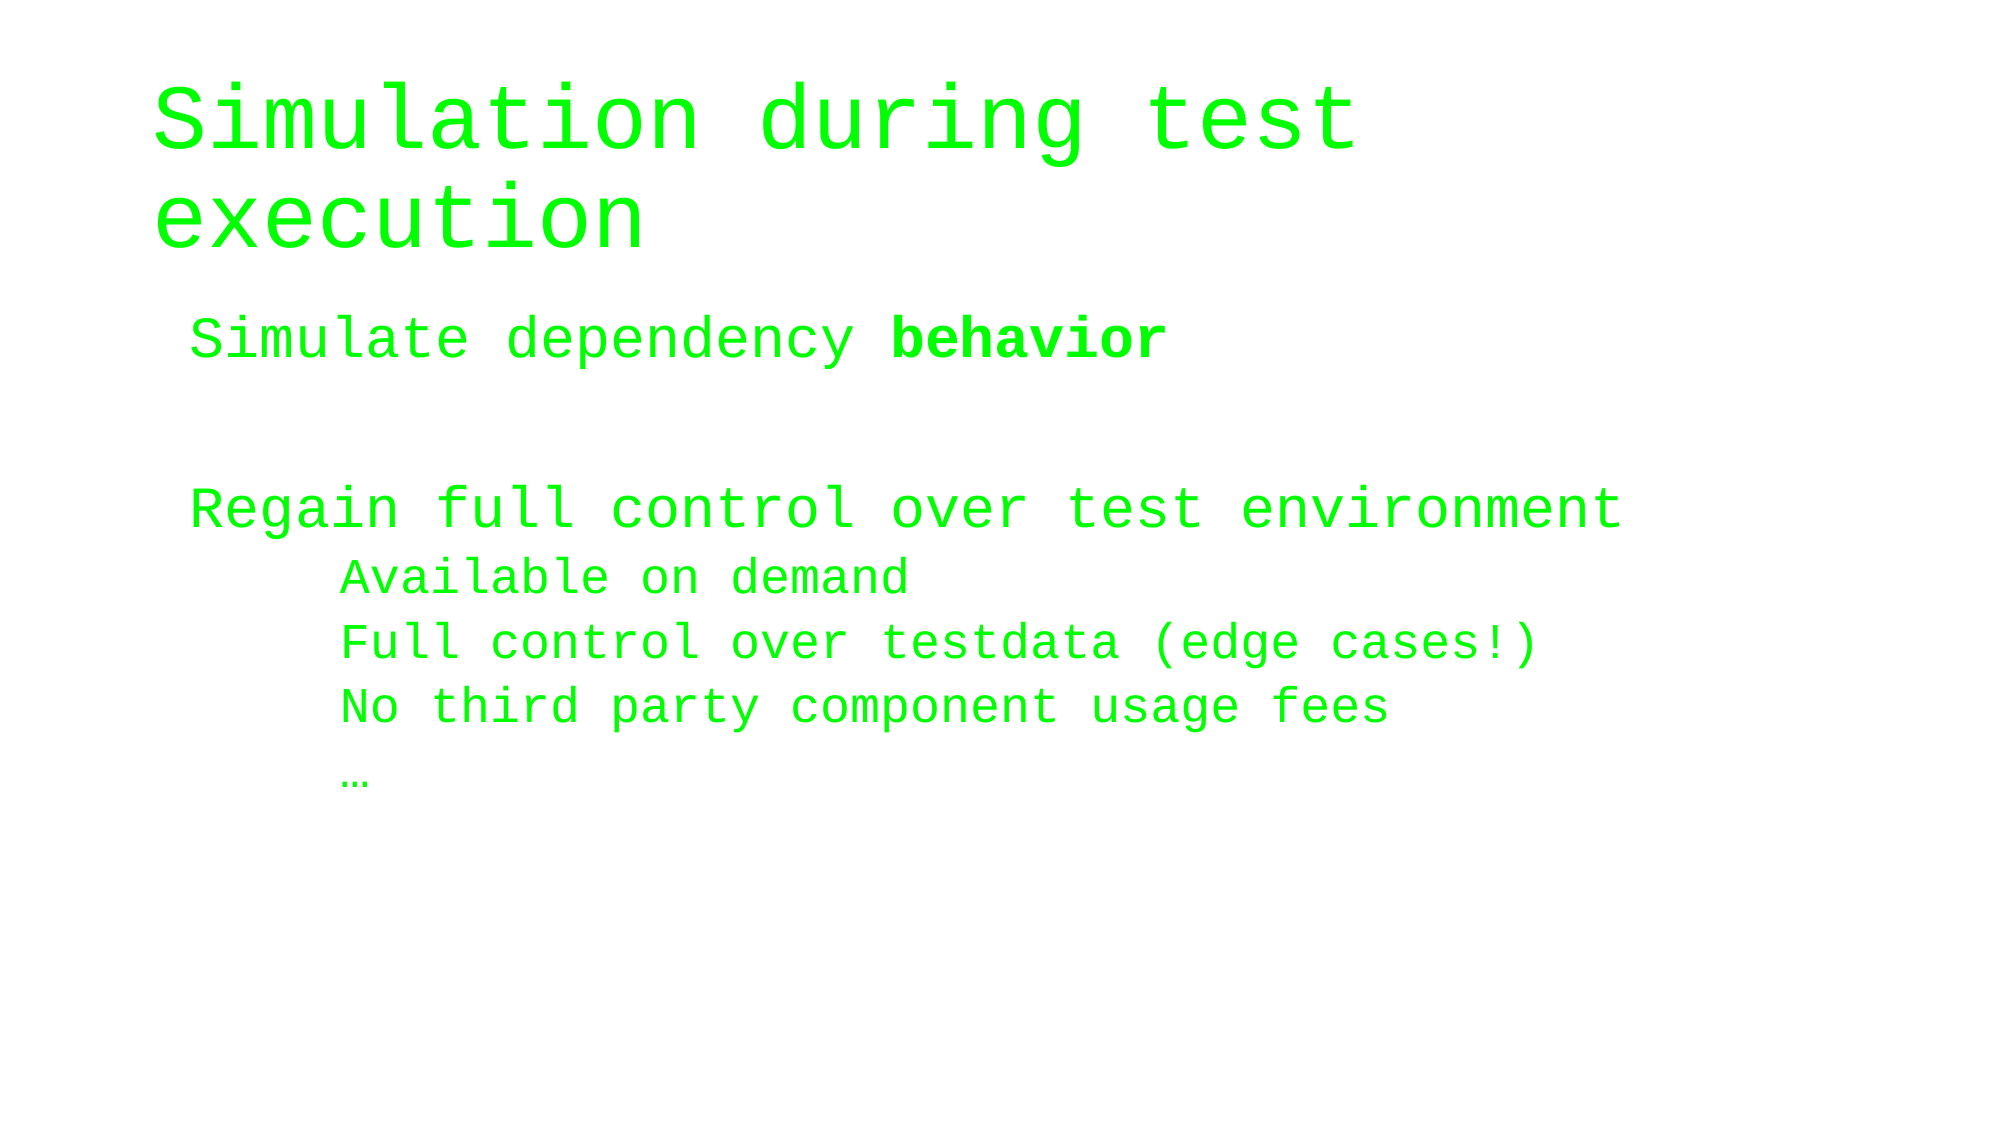

# Simulation during test execution
Simulate dependency behavior
Regain full control over test environment
Available on demand
Full control over testdata (edge cases!)
No third party component usage fees
…